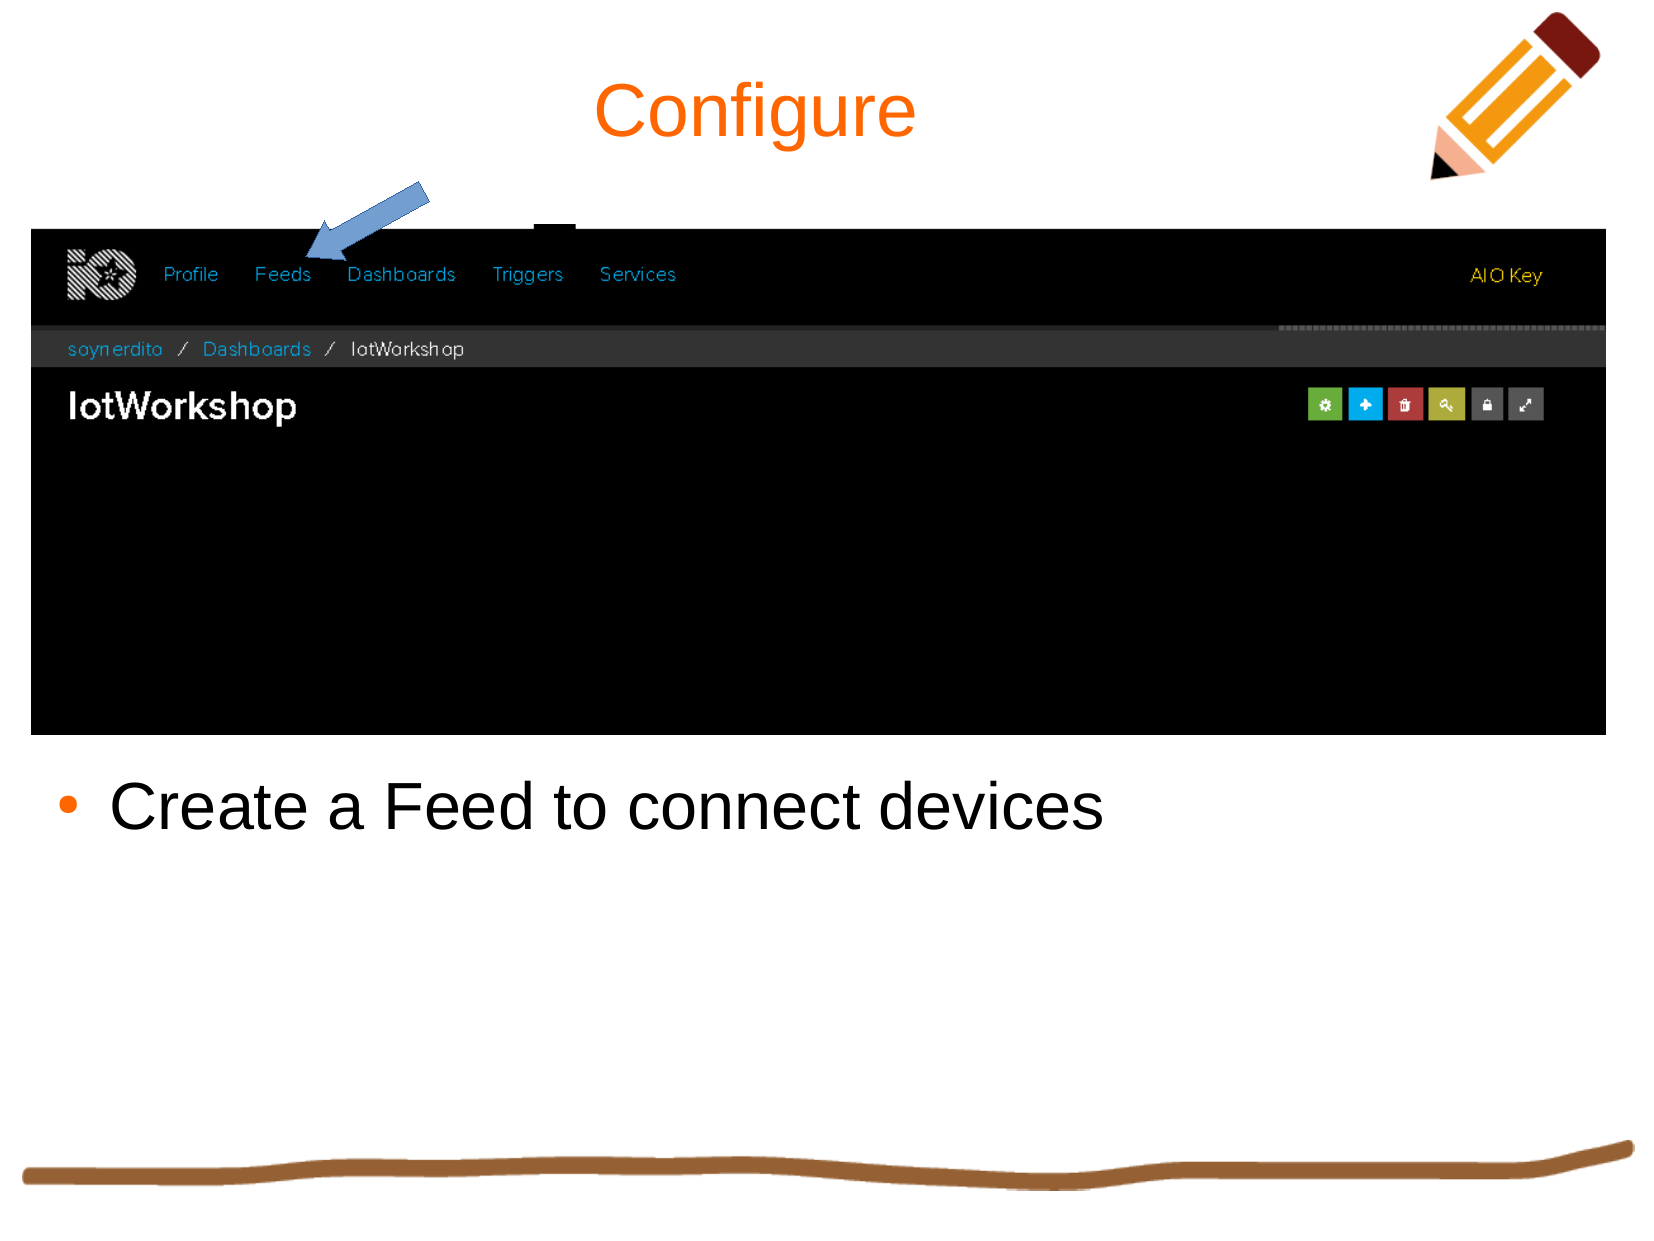

# Configure
Create a Feed to connect devices